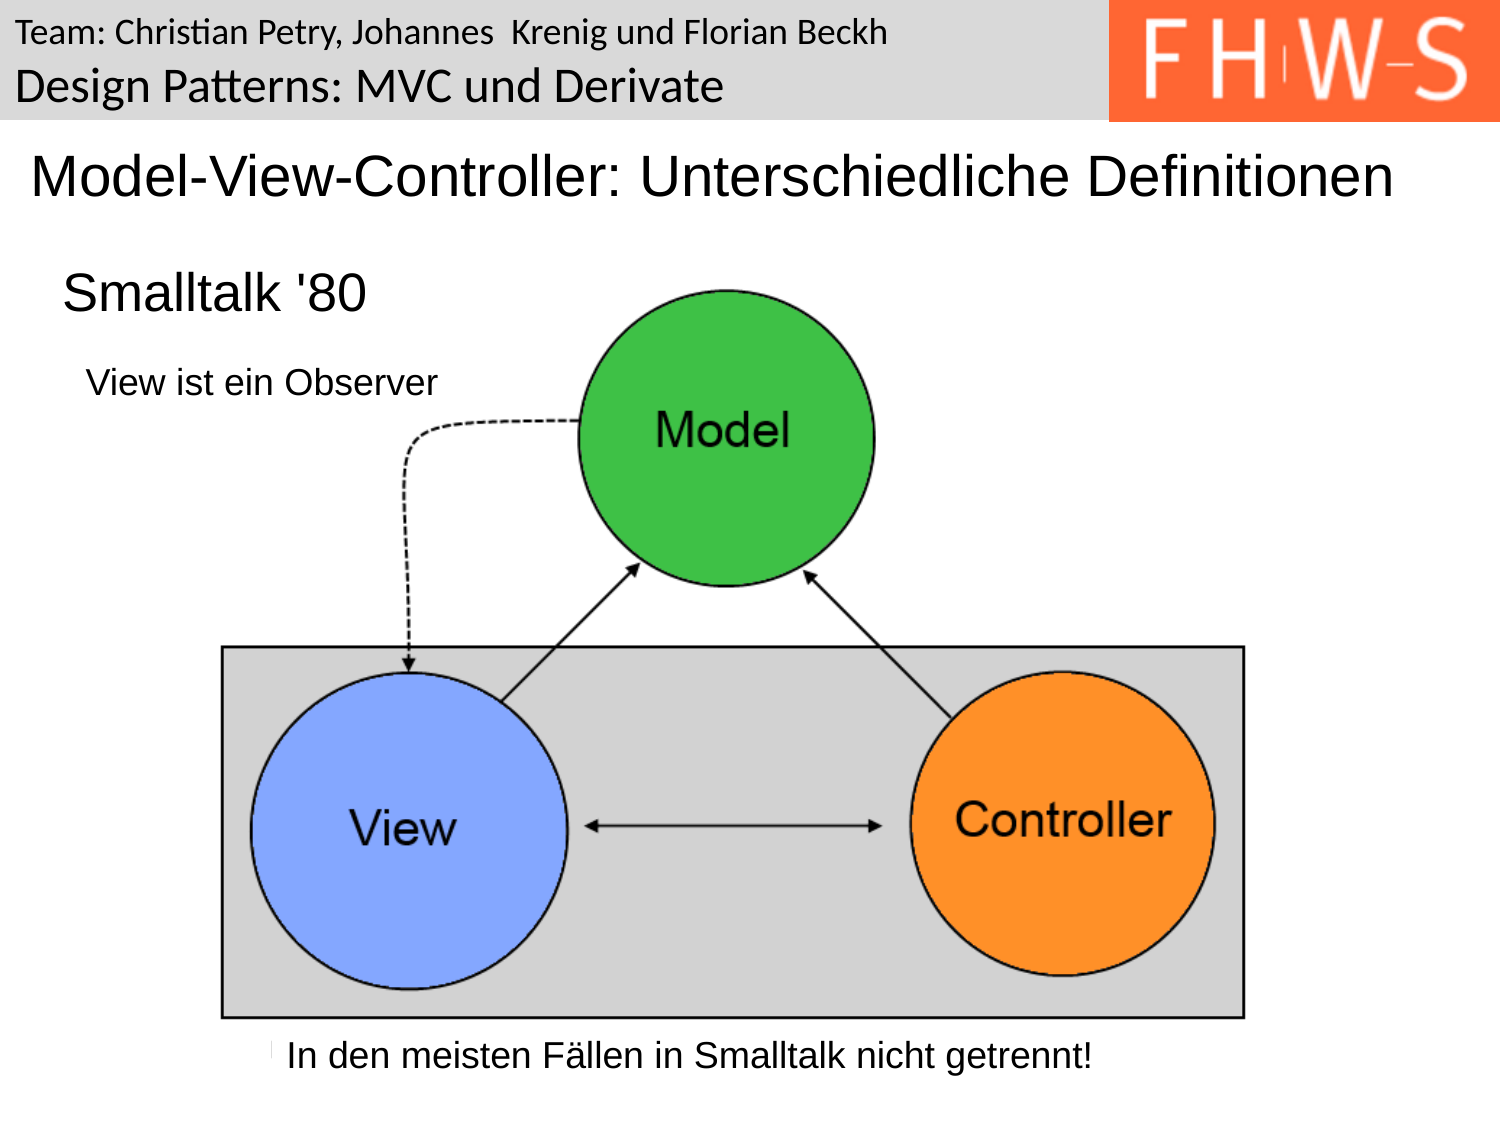

Model-View-Controller: Unterschiedliche Definitionen
Smalltalk '80
View ist ein Observer
In den meisten Fällen in Smalltalk nicht getrennt!